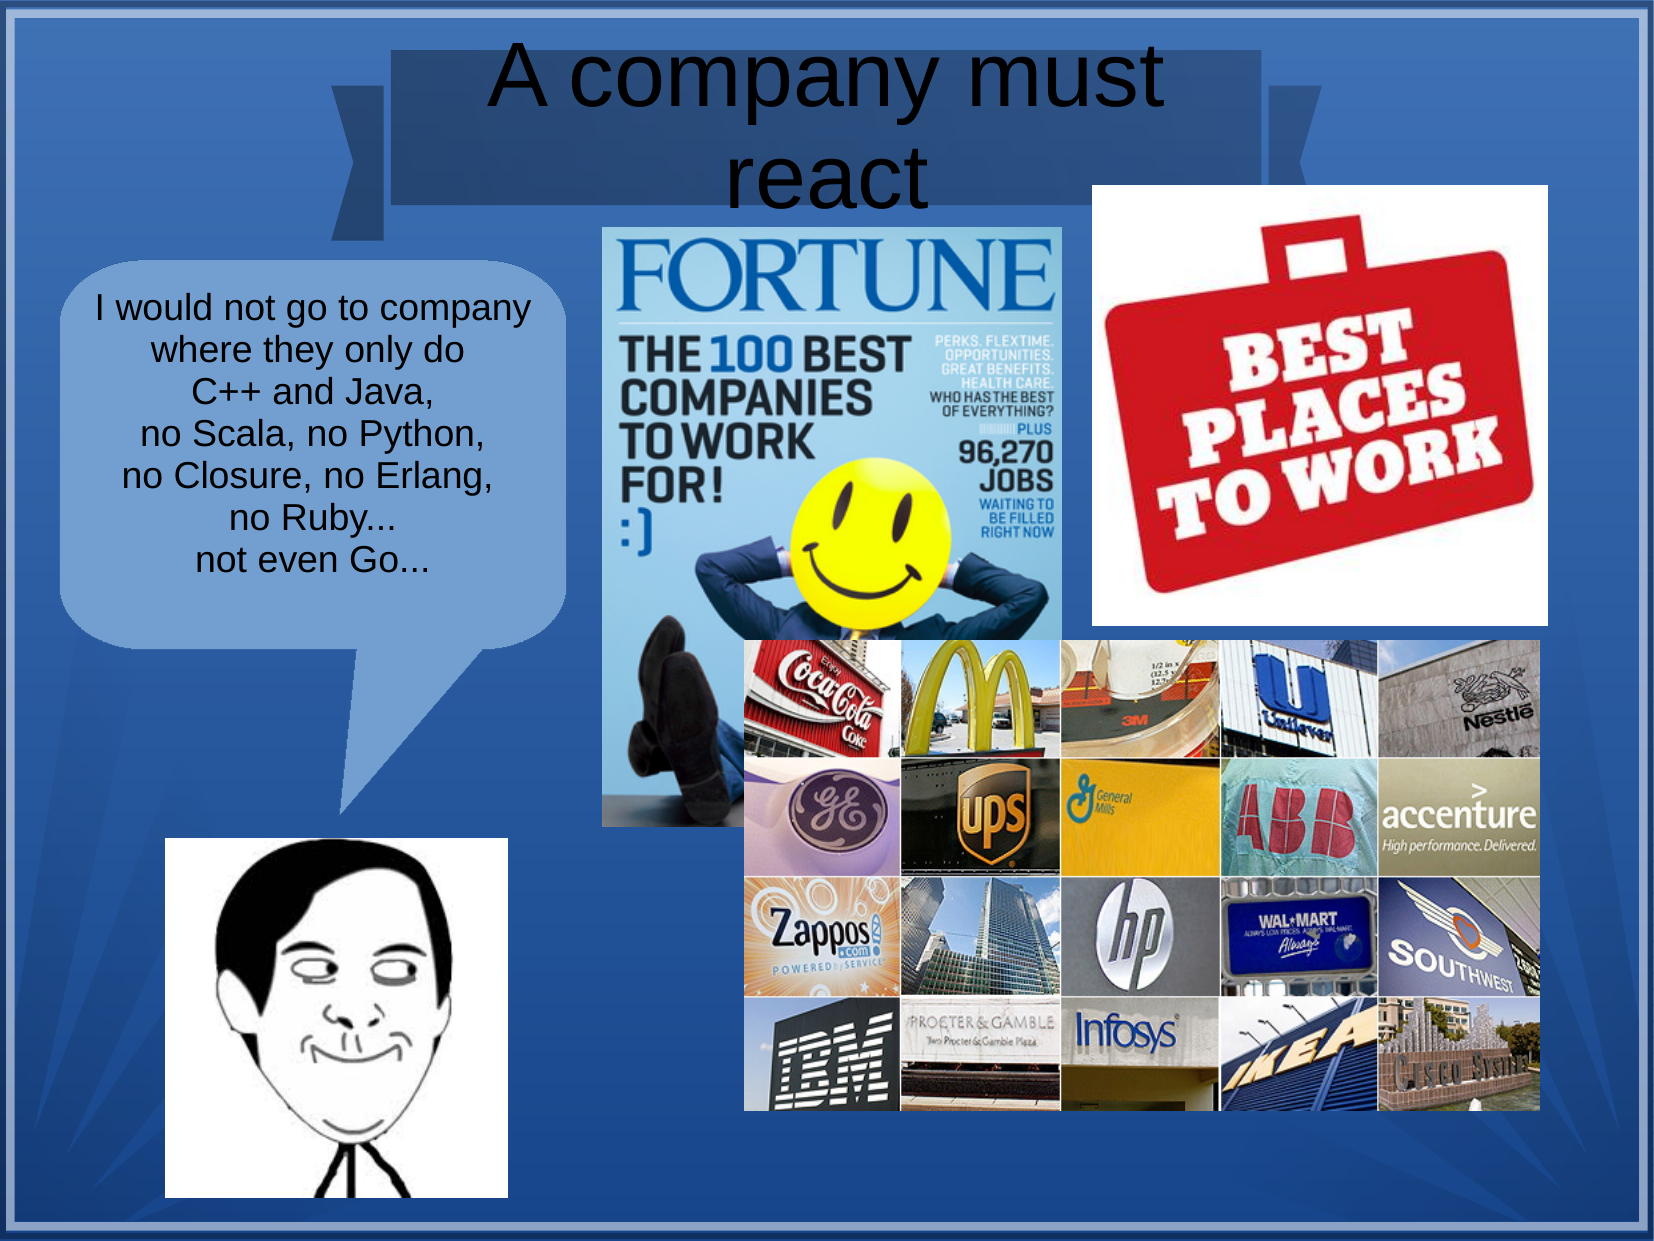

# A company must react
I would not go to company
where they only do
C++ and Java,
no Scala, no Python,
no Closure, no Erlang,
no Ruby...
not even Go...